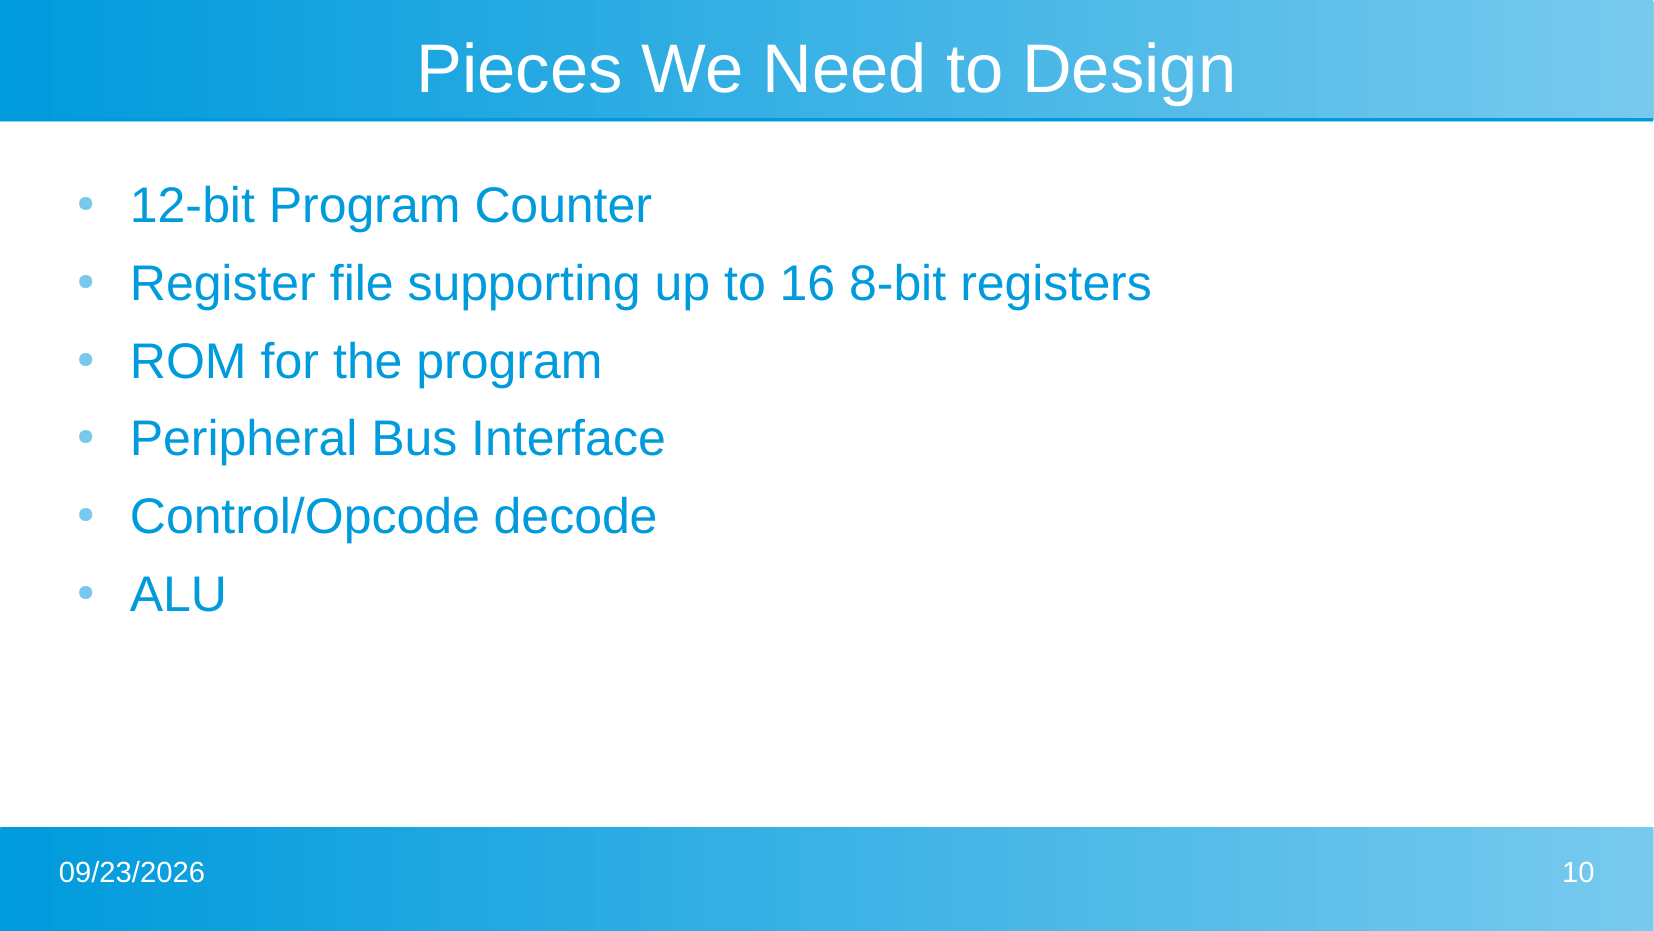

# Pieces We Need to Design
12-bit Program Counter
Register file supporting up to 16 8-bit registers
ROM for the program
Peripheral Bus Interface
Control/Opcode decode
ALU
10